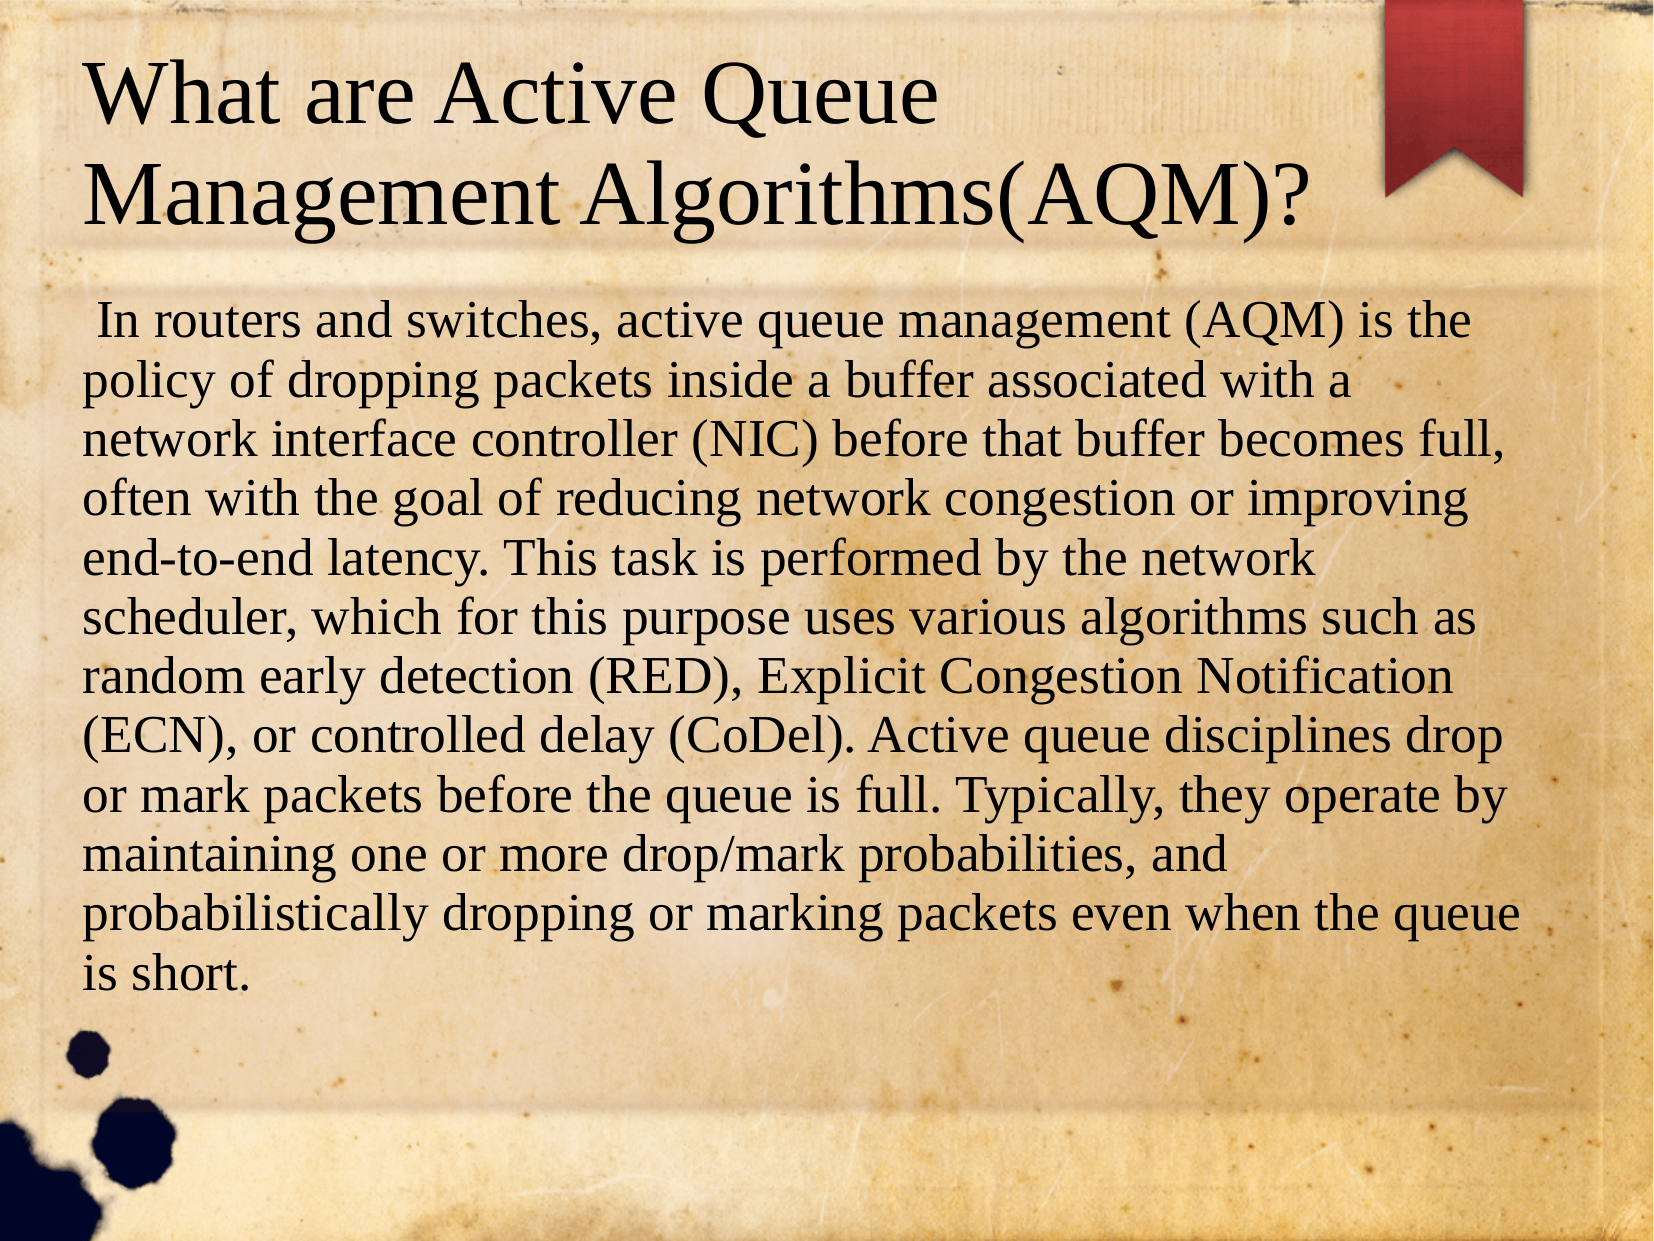

# What are Active Queue Management Algorithms(AQM)?
 In routers and switches, active queue management (AQM) is the policy of dropping packets inside a buffer associated with a network interface controller (NIC) before that buffer becomes full, often with the goal of reducing network congestion or improving end-to-end latency. This task is performed by the network scheduler, which for this purpose uses various algorithms such as random early detection (RED), Explicit Congestion Notification (ECN), or controlled delay (CoDel). Active queue disciplines drop or mark packets before the queue is full. Typically, they operate by maintaining one or more drop/mark probabilities, and probabilistically dropping or marking packets even when the queue is short.